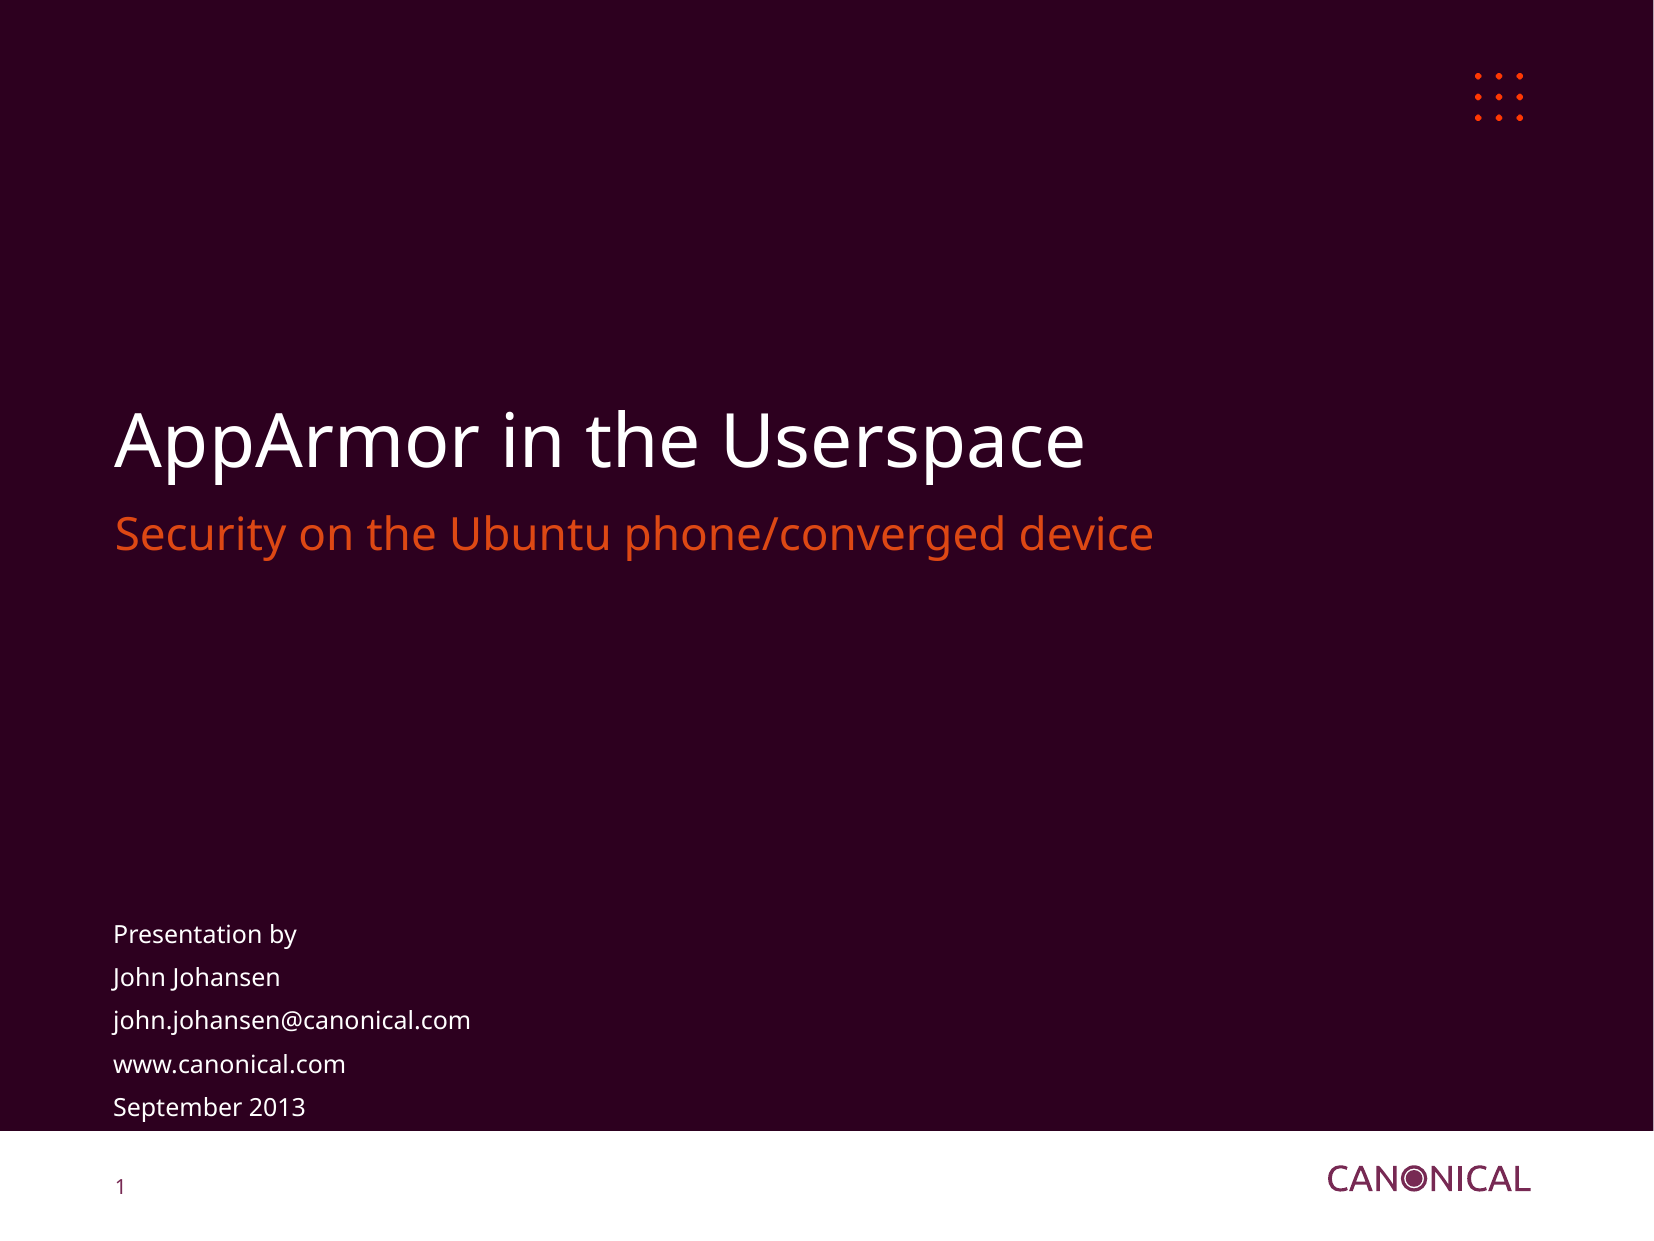

# AppArmor in the Userspace Security on the Ubuntu phone/converged device
Presentation by
John Johansen
john.johansen@canonical.com
www.canonical.com
September 2013